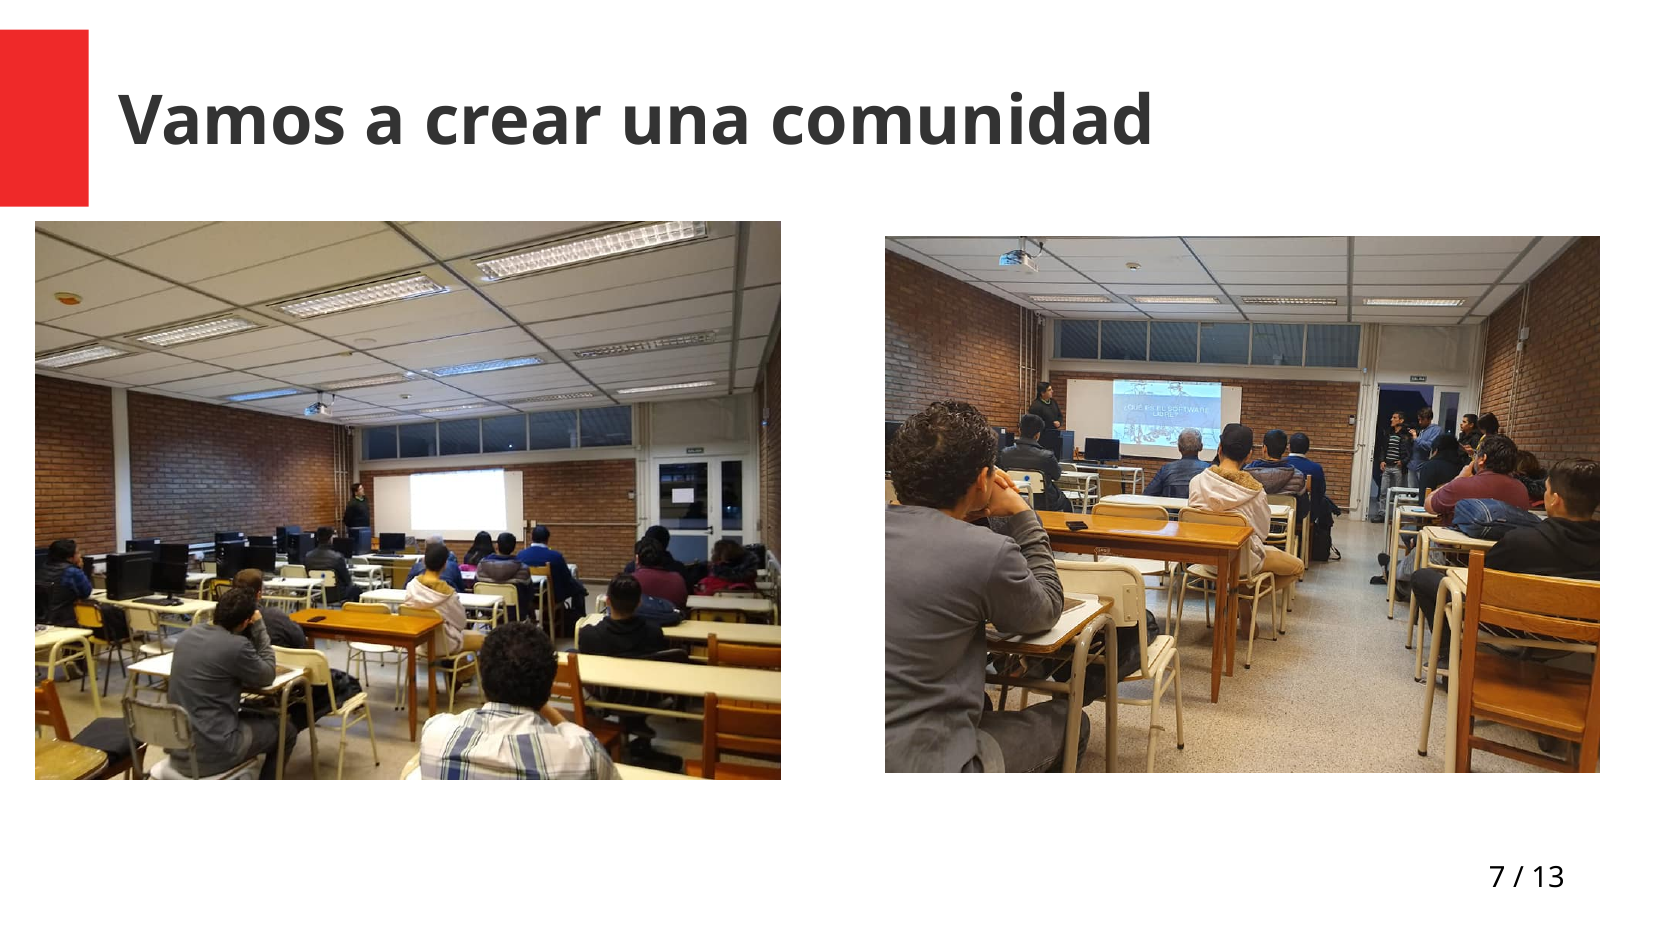

# Vamos a crear una comunidad
7